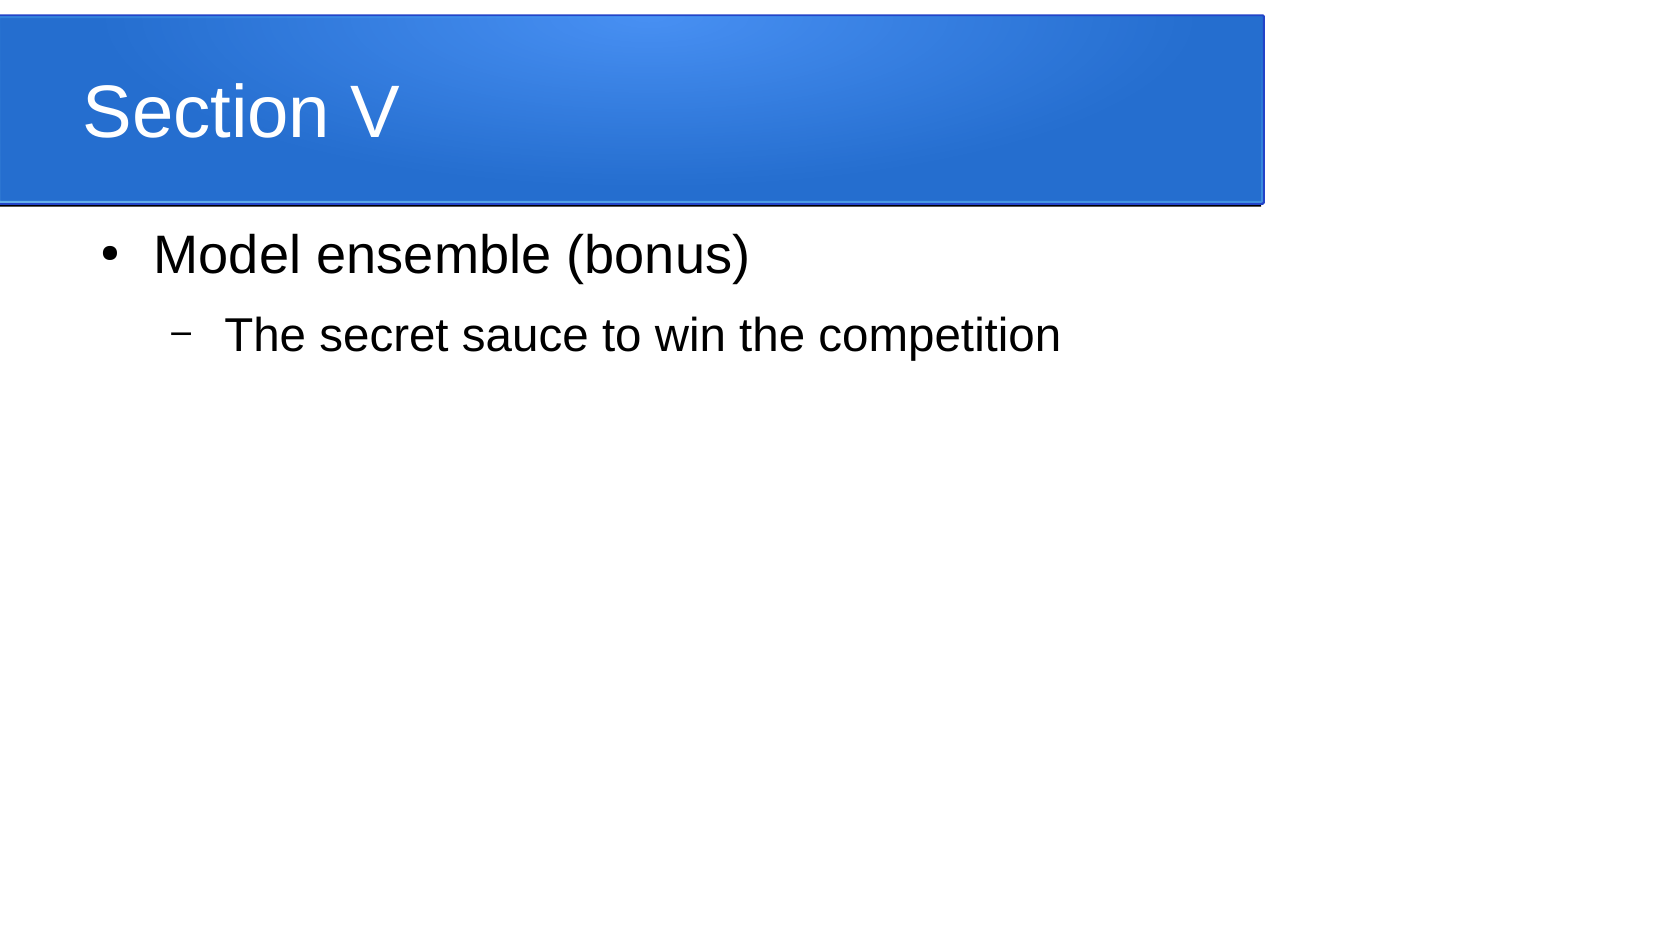

# Section V
Model ensemble (bonus)
The secret sauce to win the competition